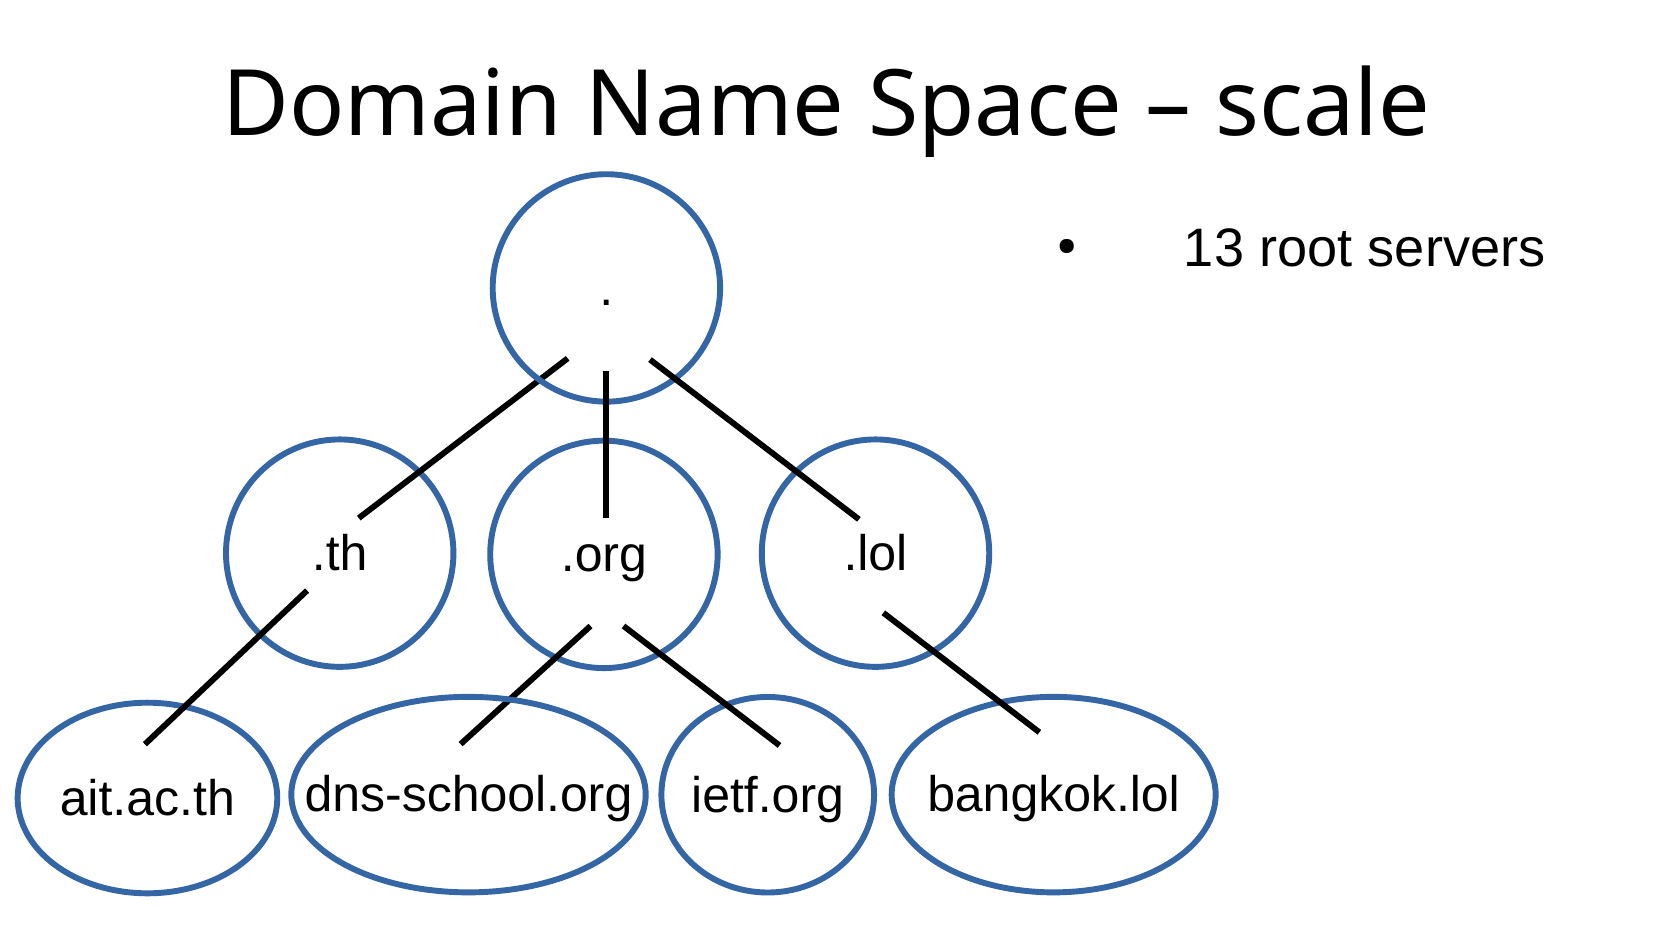

# Domain Name Space – scale
.
 	13 root servers
.th
.lol
.org
dns-school.org
bangkok.lol
ietf.org
ait.ac.th